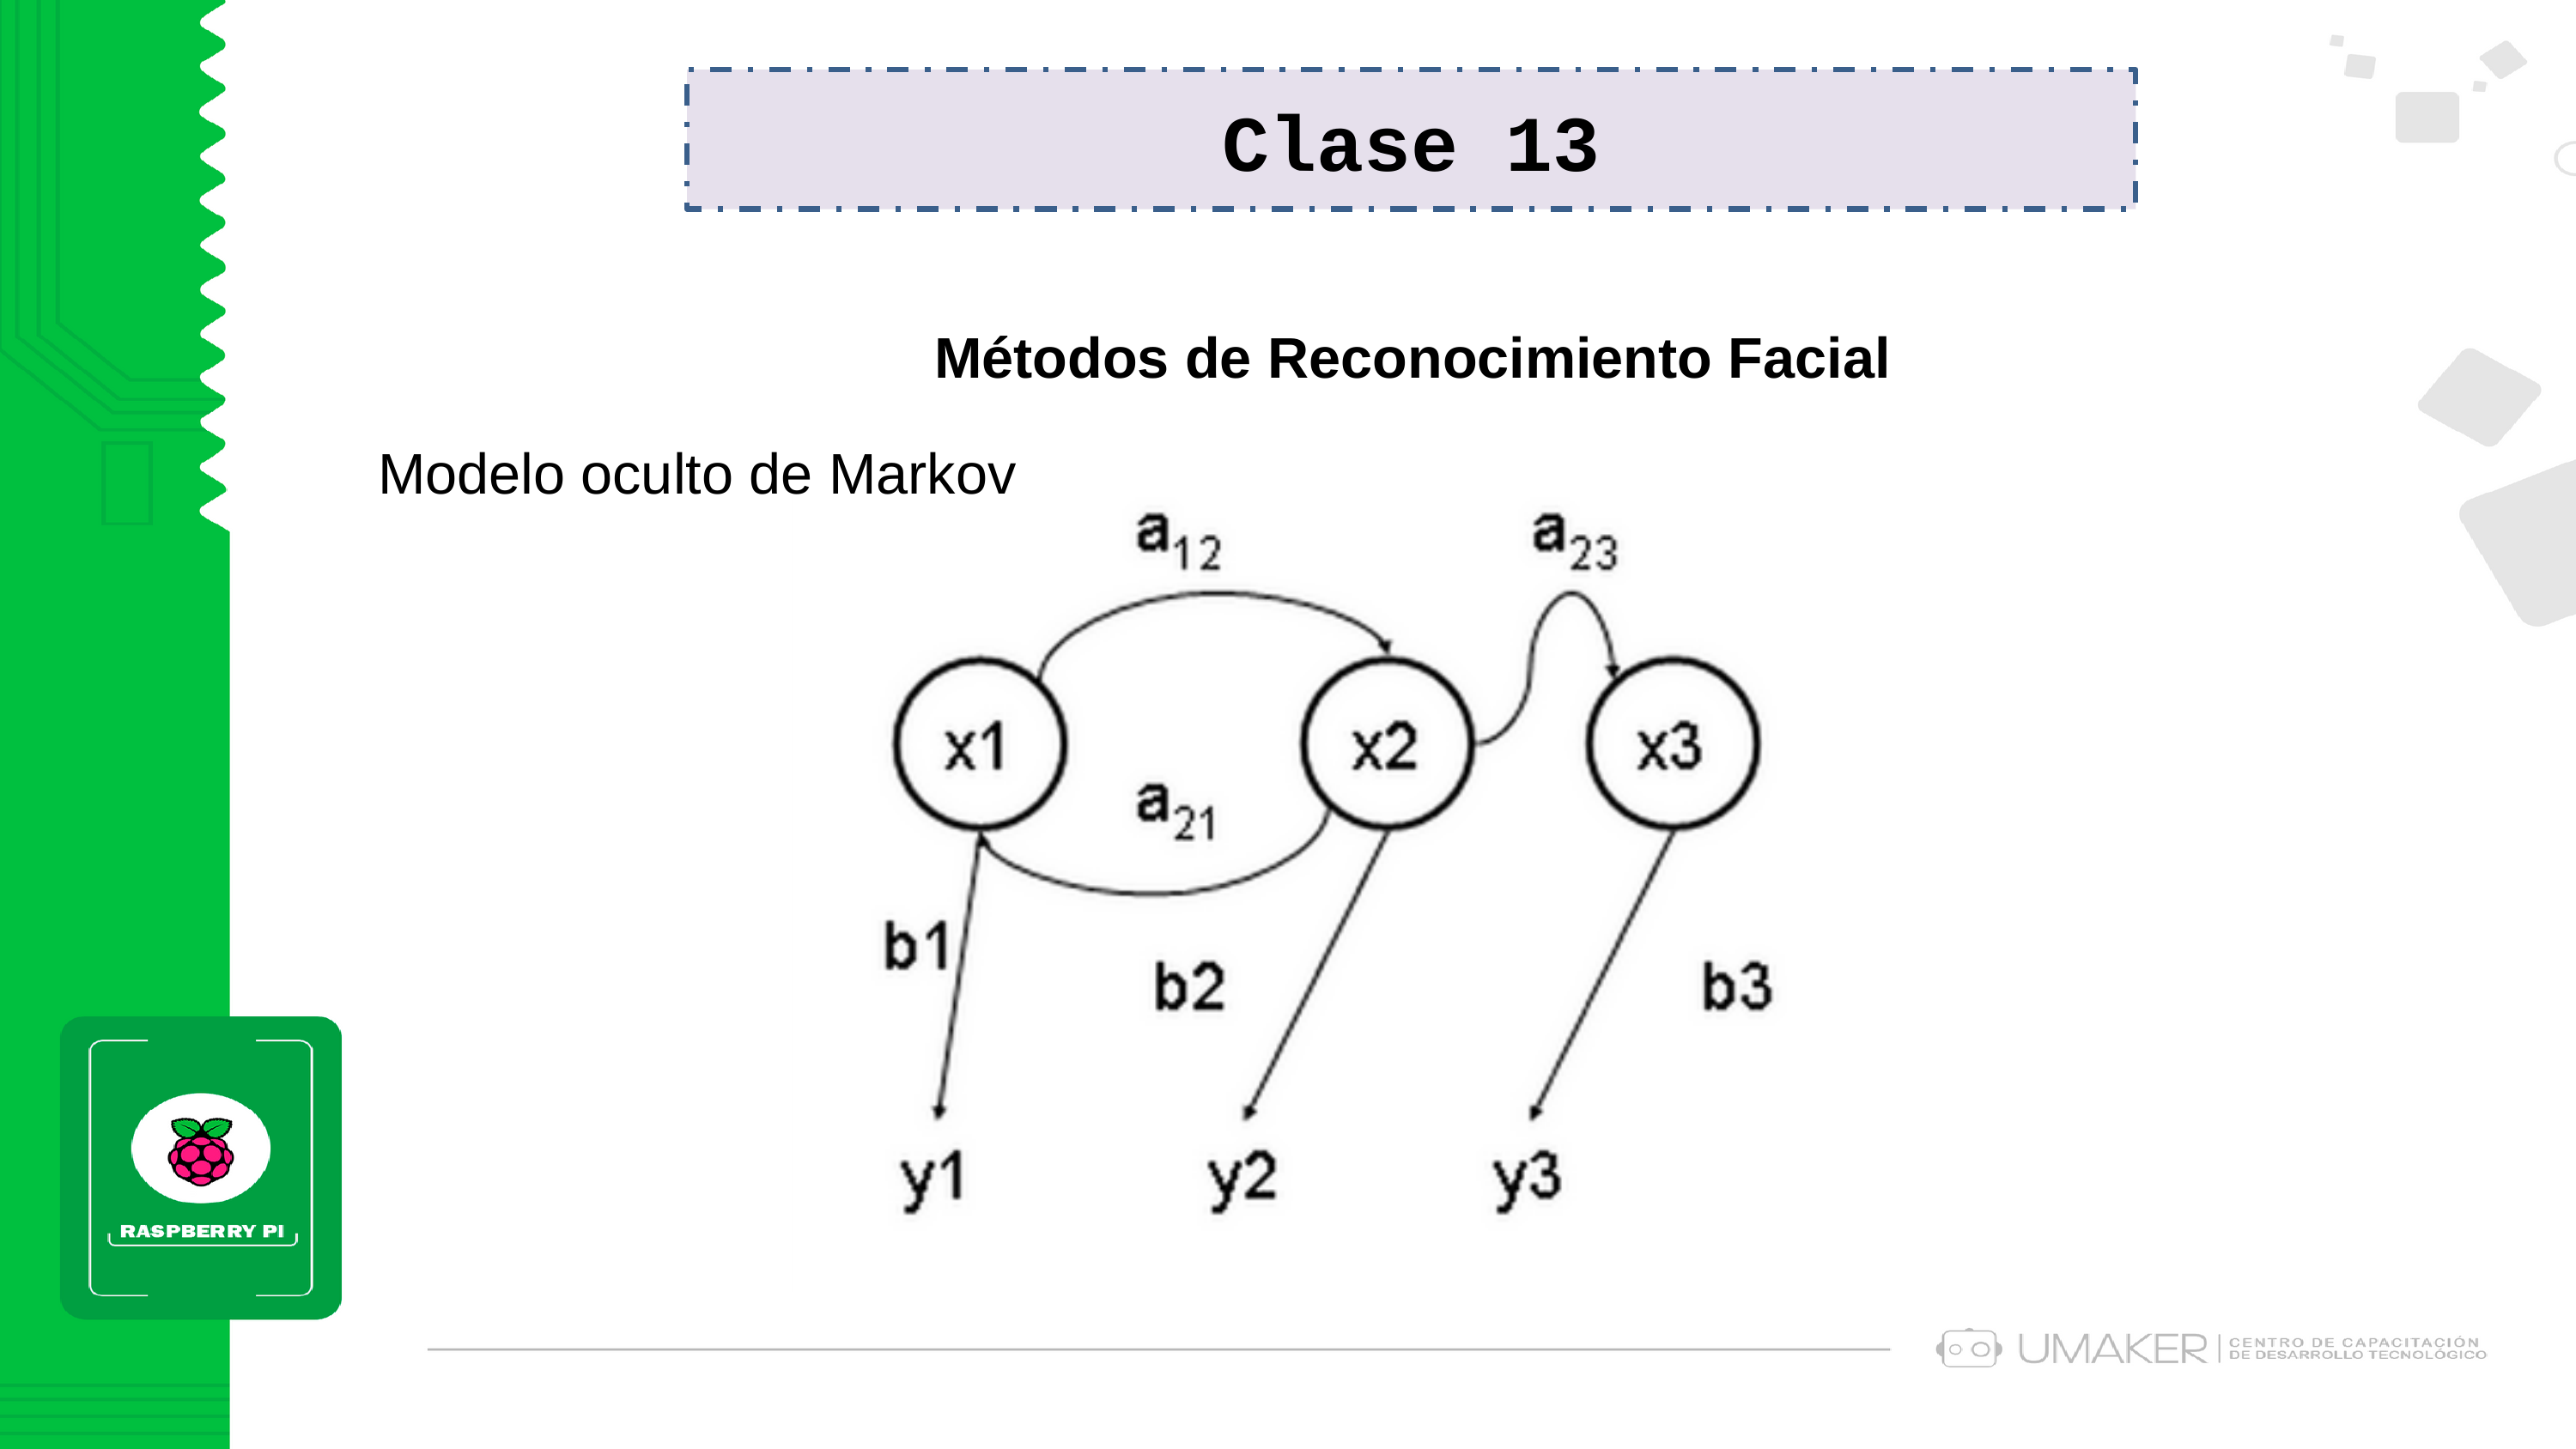

Clase 13
Métodos de Reconocimiento Facial
Modelo oculto de Markov